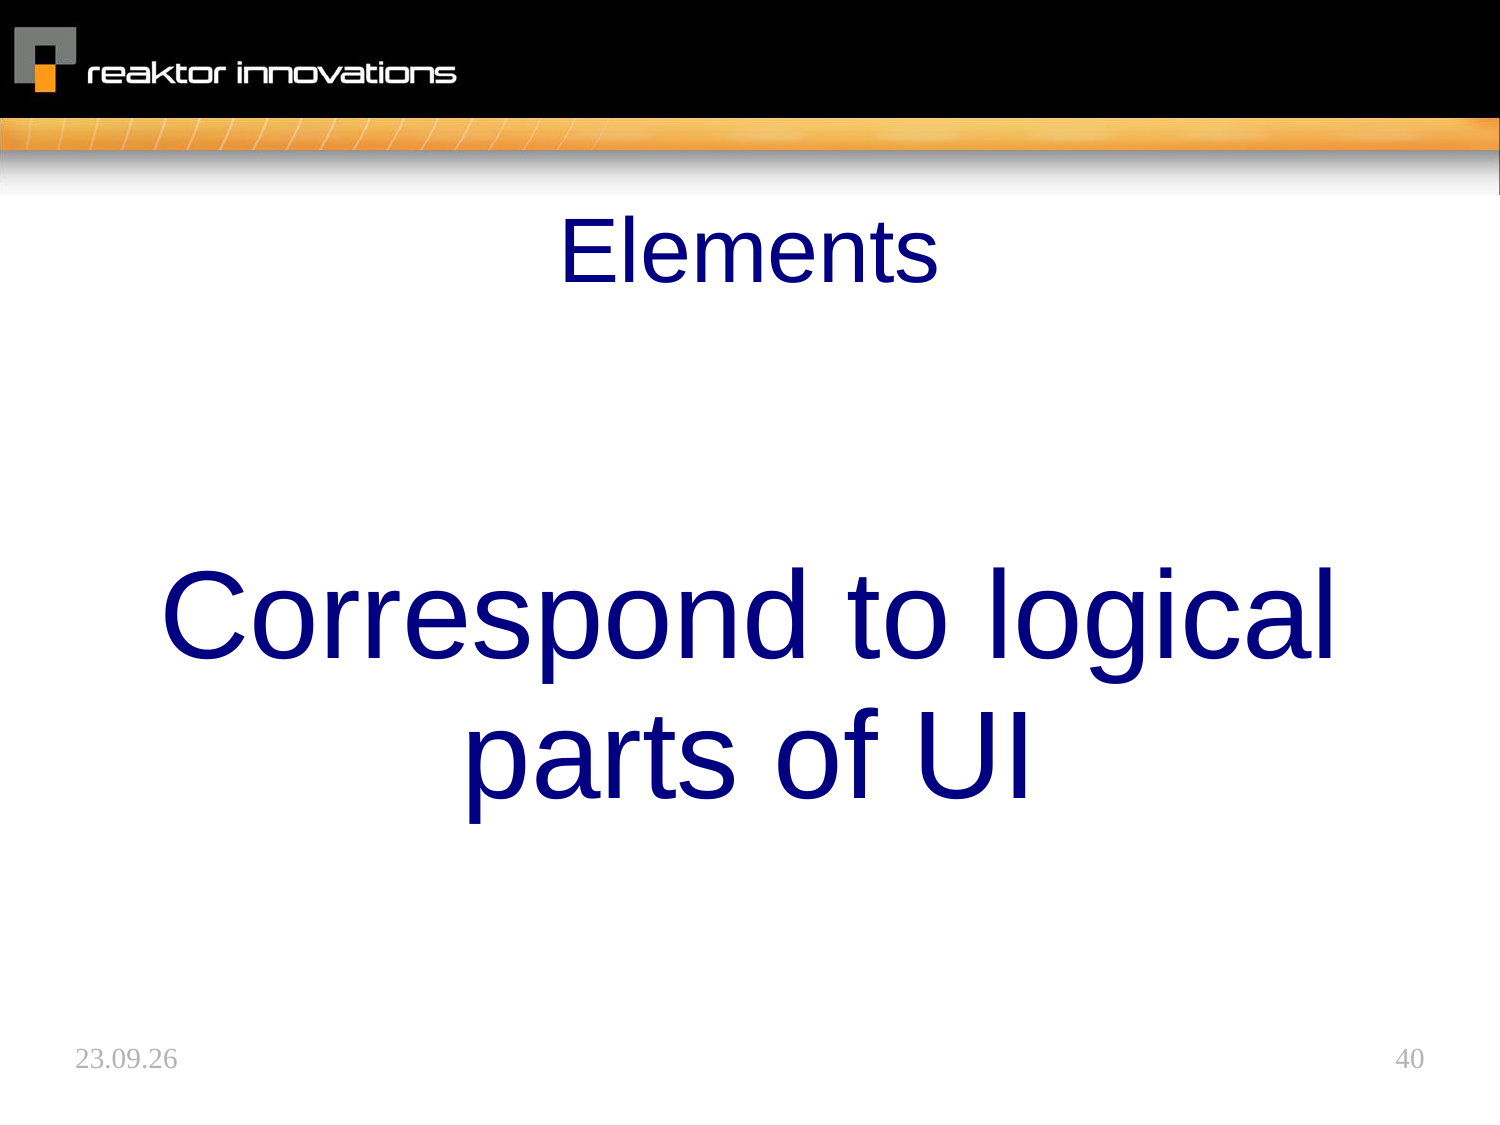

# Elements
Correspond to logical parts of UI
40